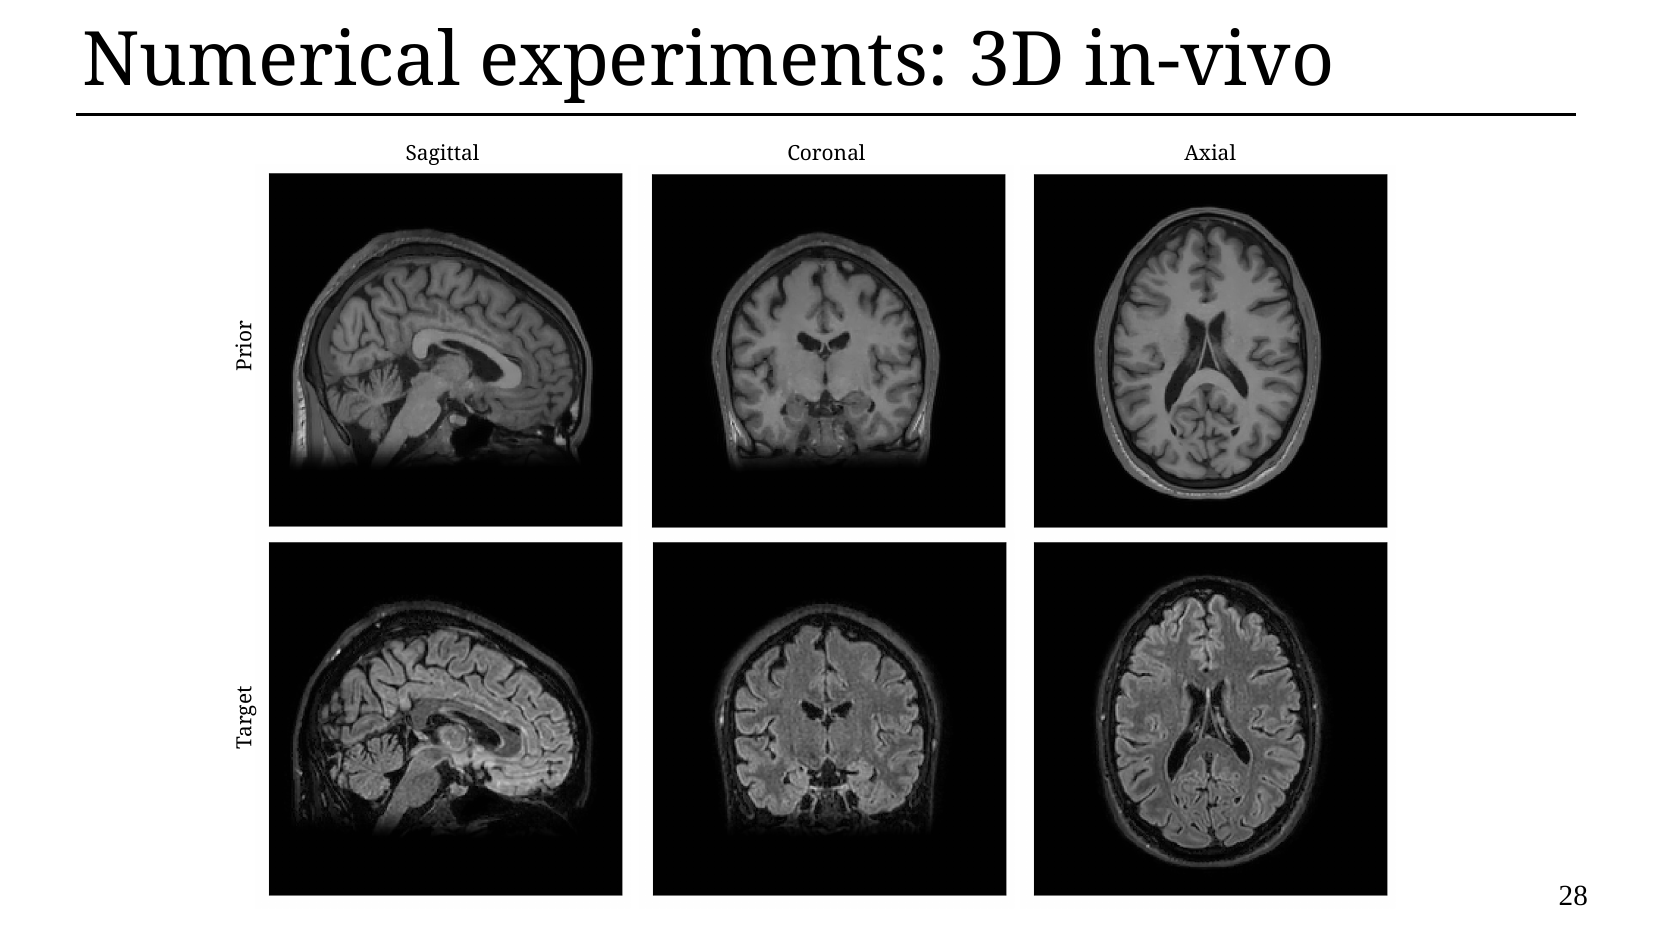

# Numerical experiments: 3D in-vivo
Sagittal
Coronal
Axial
Prior
Target